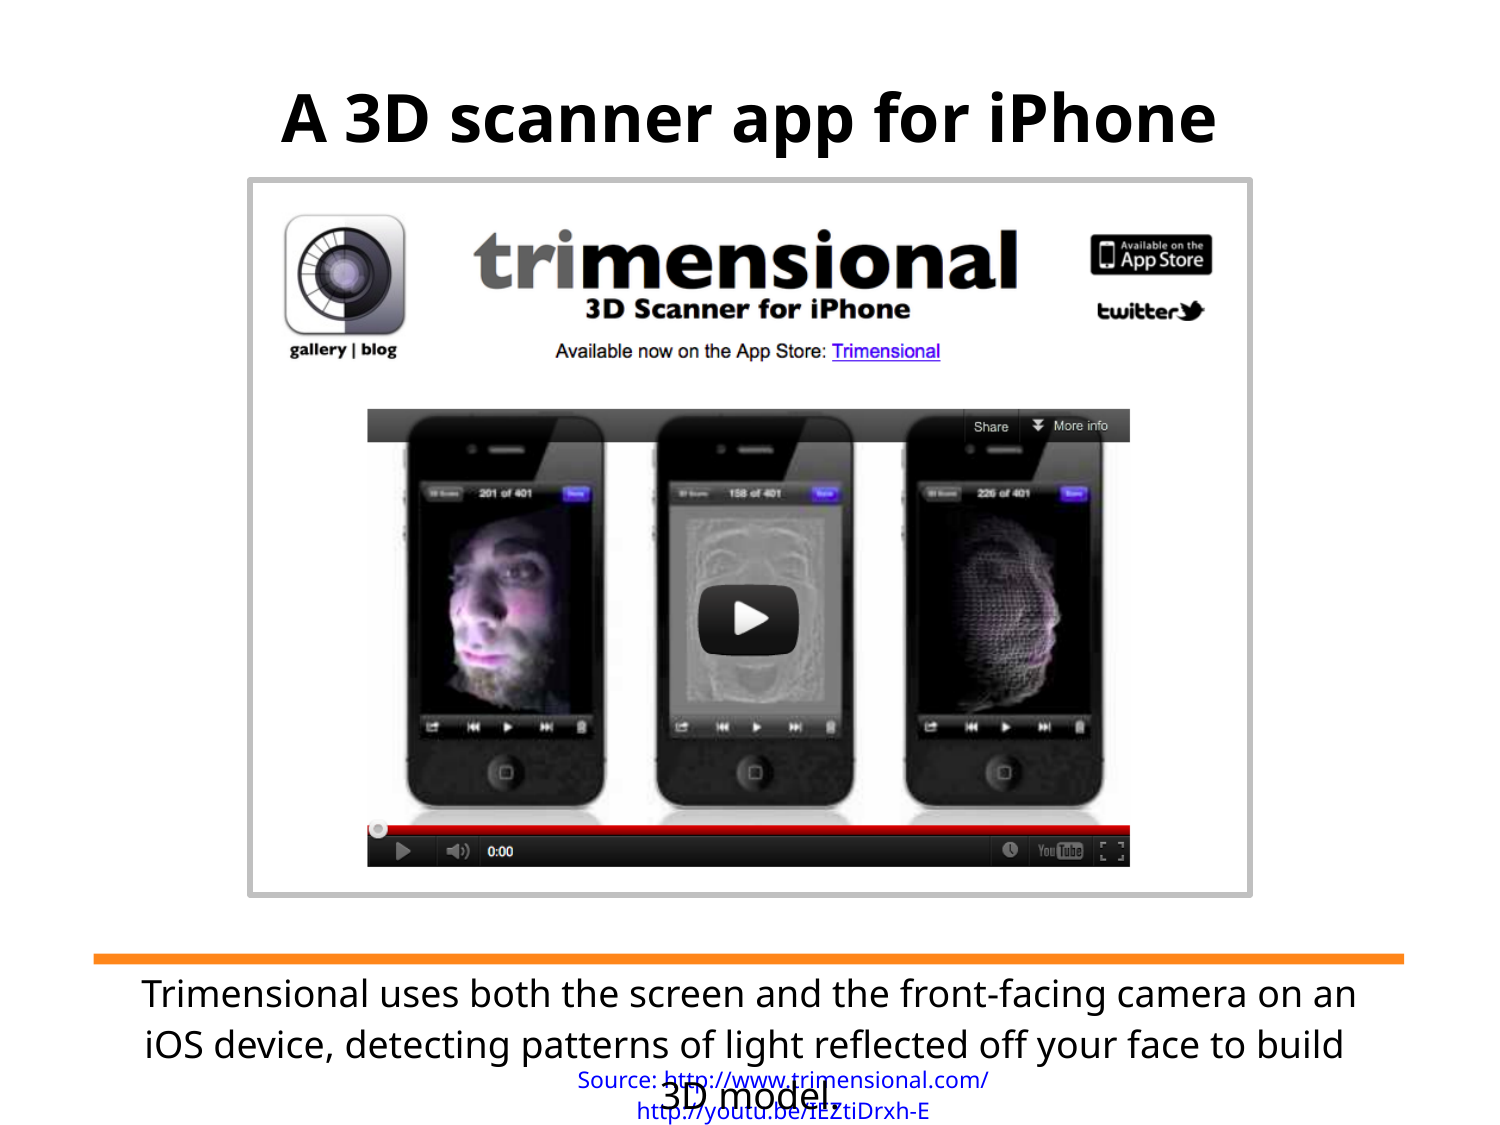

# A 3D scanner app for iPhone
Trimensional uses both the screen and the front-facing camera on an iOS device, detecting patterns of light reflected off your face to build 3D model.
Source: http://www.trimensional.com/
http://youtu.be/IEZtiDrxh-E